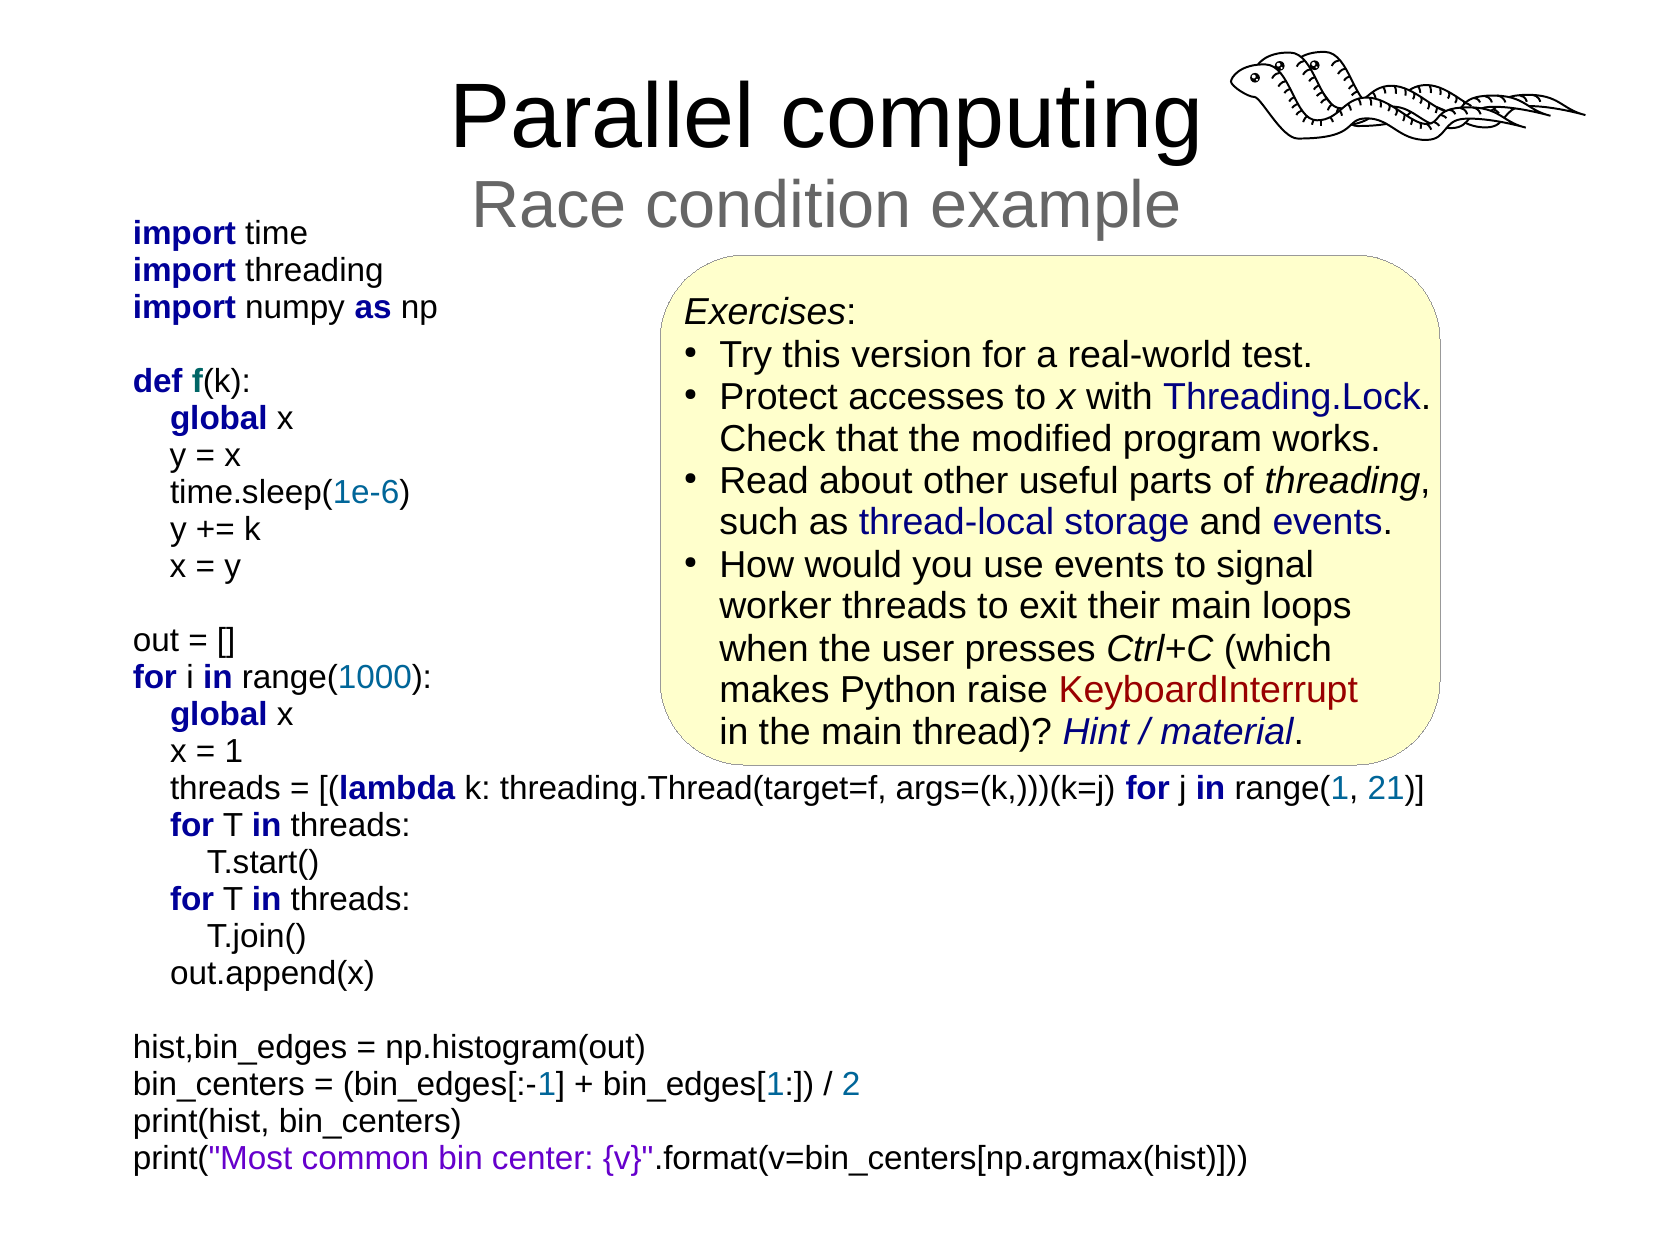

# Parallel computing Race condition example
import time
import threading
import numpy as np
def f(k):
 global x
 y = x
 time.sleep(1e-6)
 y += k
 x = y
out = []
for i in range(1000):
 global x
 x = 1
 threads = [(lambda k: threading.Thread(target=f, args=(k,)))(k=j) for j in range(1, 21)]
 for T in threads:
 T.start()
 for T in threads:
 T.join()
 out.append(x)
hist,bin_edges = np.histogram(out)
bin_centers = (bin_edges[:-1] + bin_edges[1:]) / 2
print(hist, bin_centers)
print("Most common bin center: {v}".format(v=bin_centers[np.argmax(hist)]))
Exercises:
Try this version for a real-world test.
Protect accesses to x with Threading.Lock.
Check that the modified program works.
Read about other useful parts of threading, such as thread-local storage and events.
How would you use events to signal
worker threads to exit their main loops when the user presses Ctrl+C (which makes Python raise KeyboardInterrupt
in the main thread)? Hint / material.